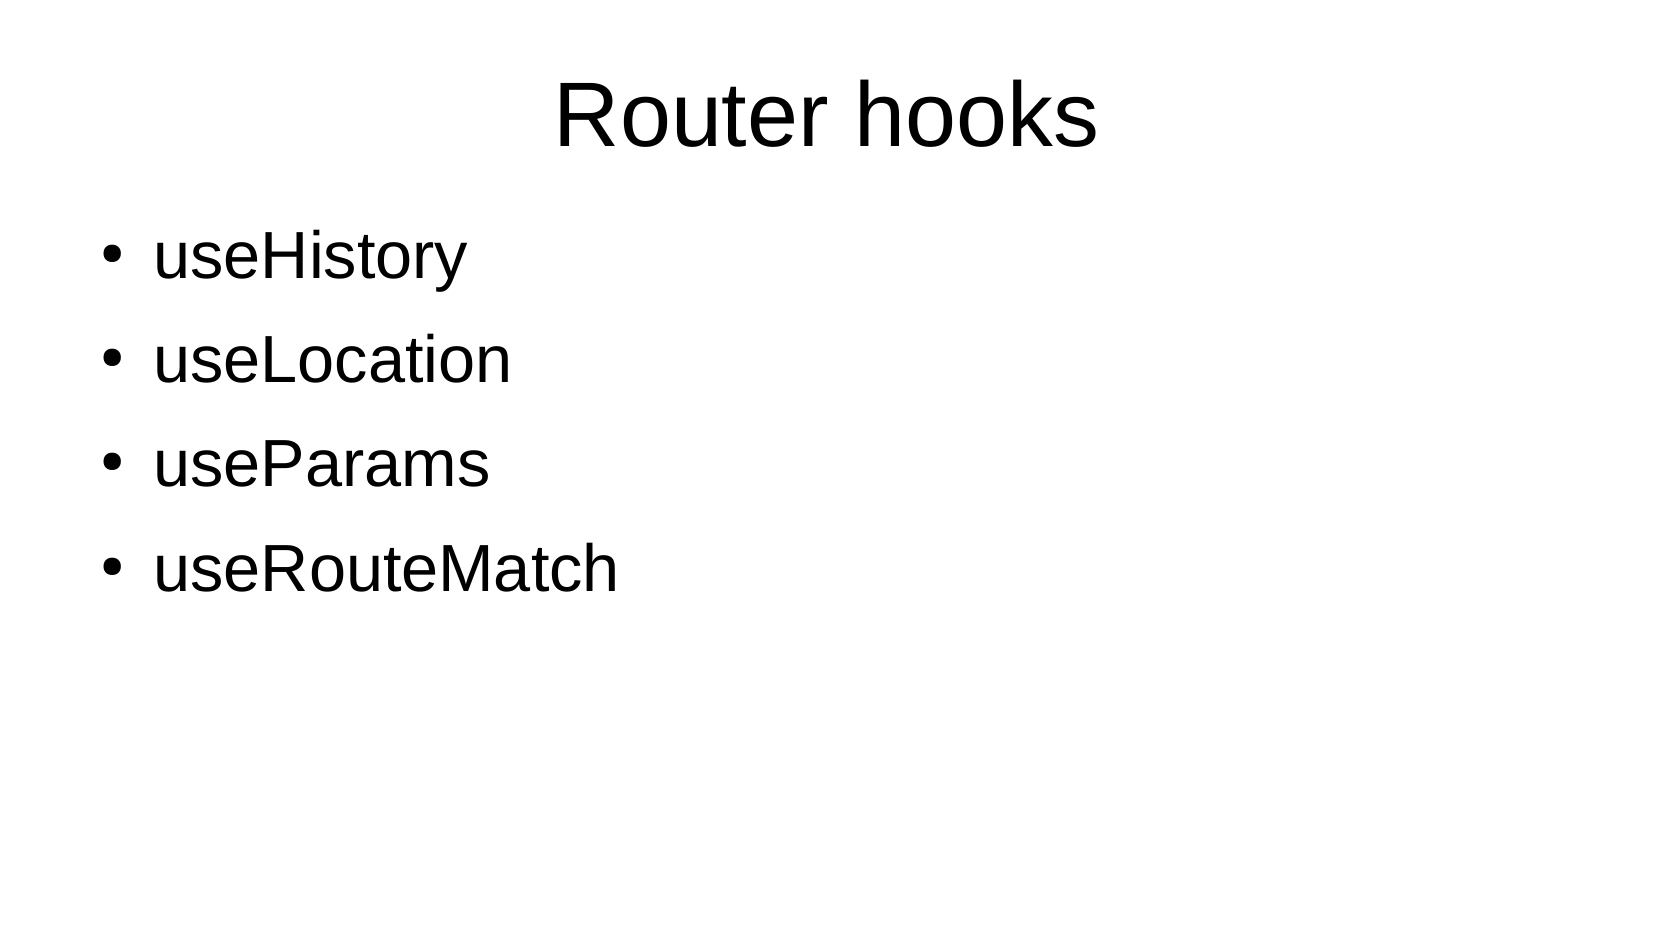

# Router hooks
useHistory
useLocation
useParams
useRouteMatch